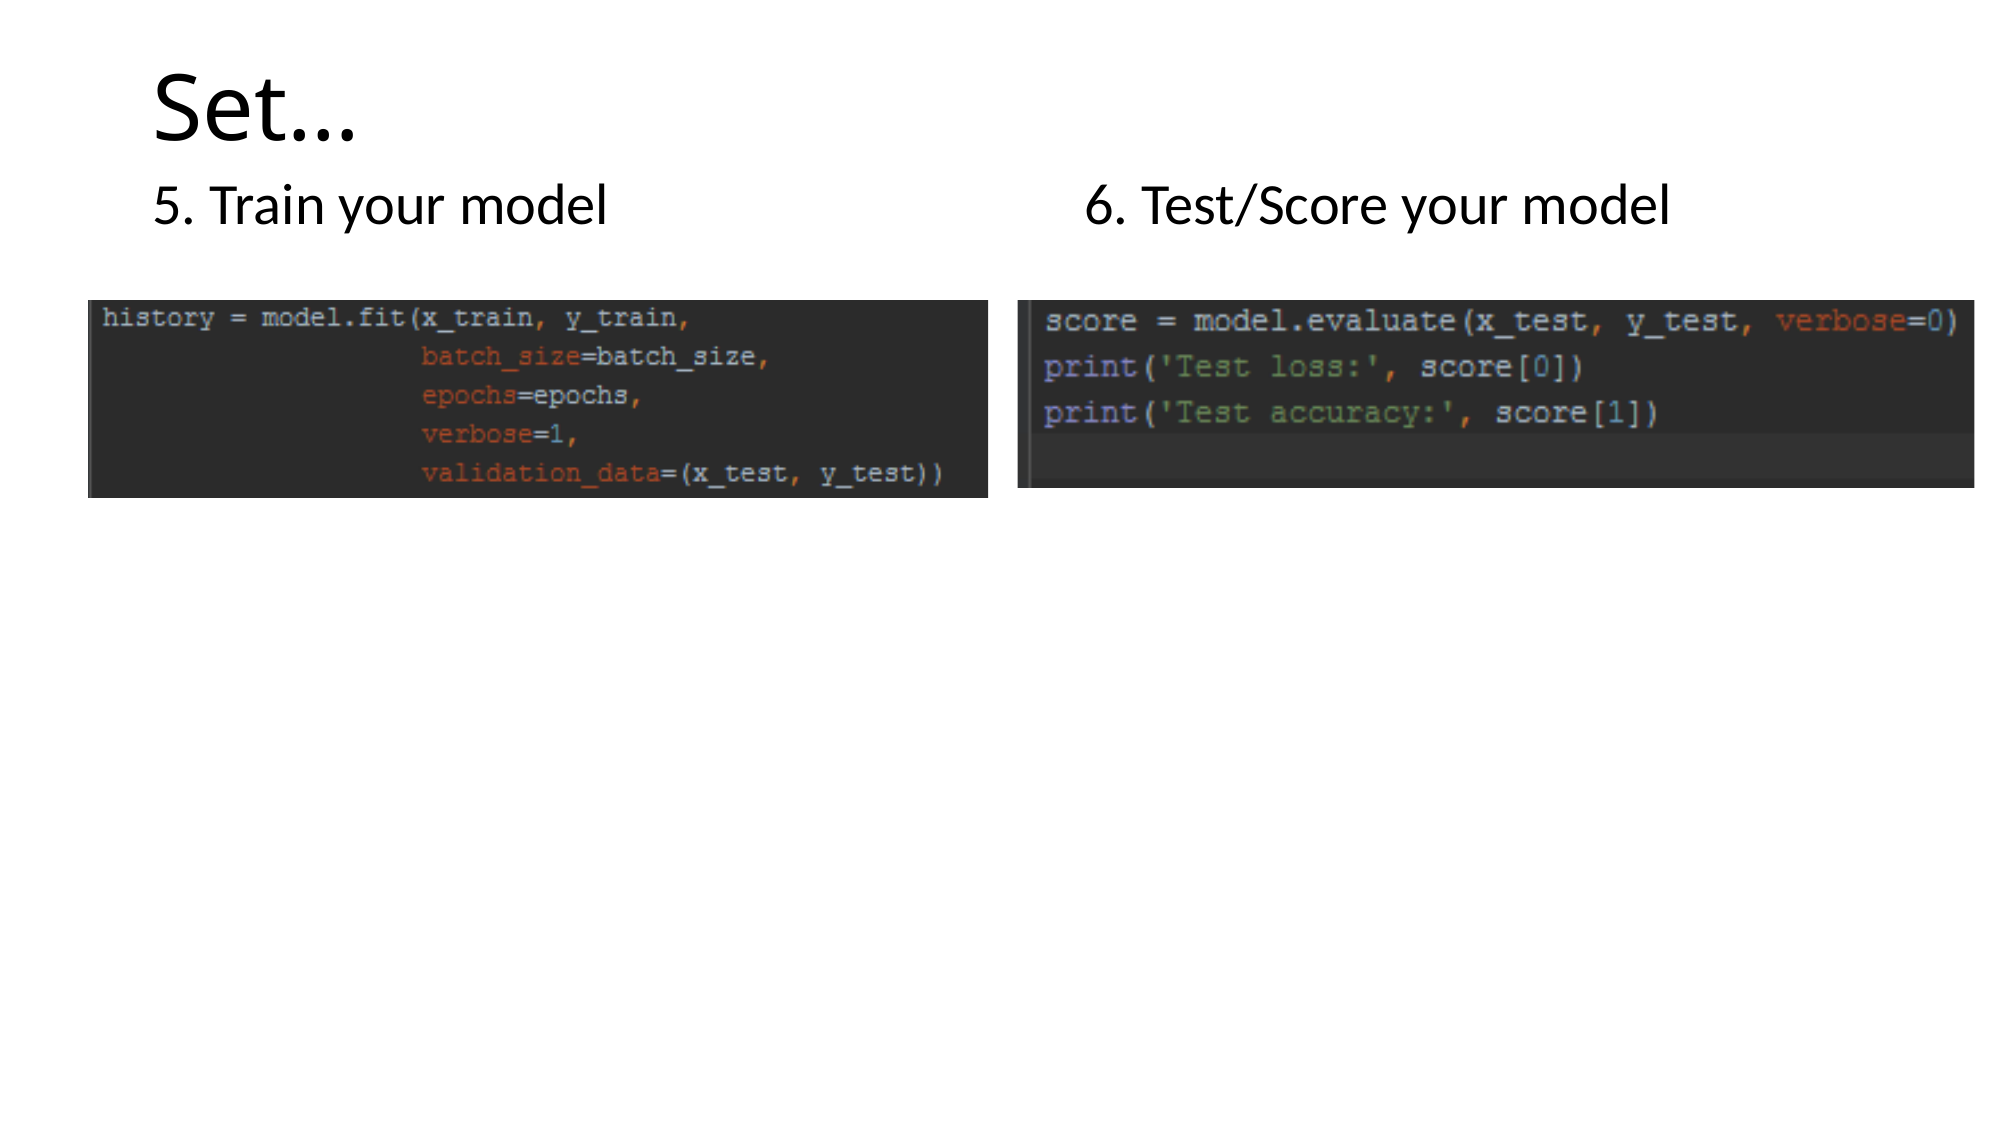

# Set…
5. Train your model
6. Test/Score your model